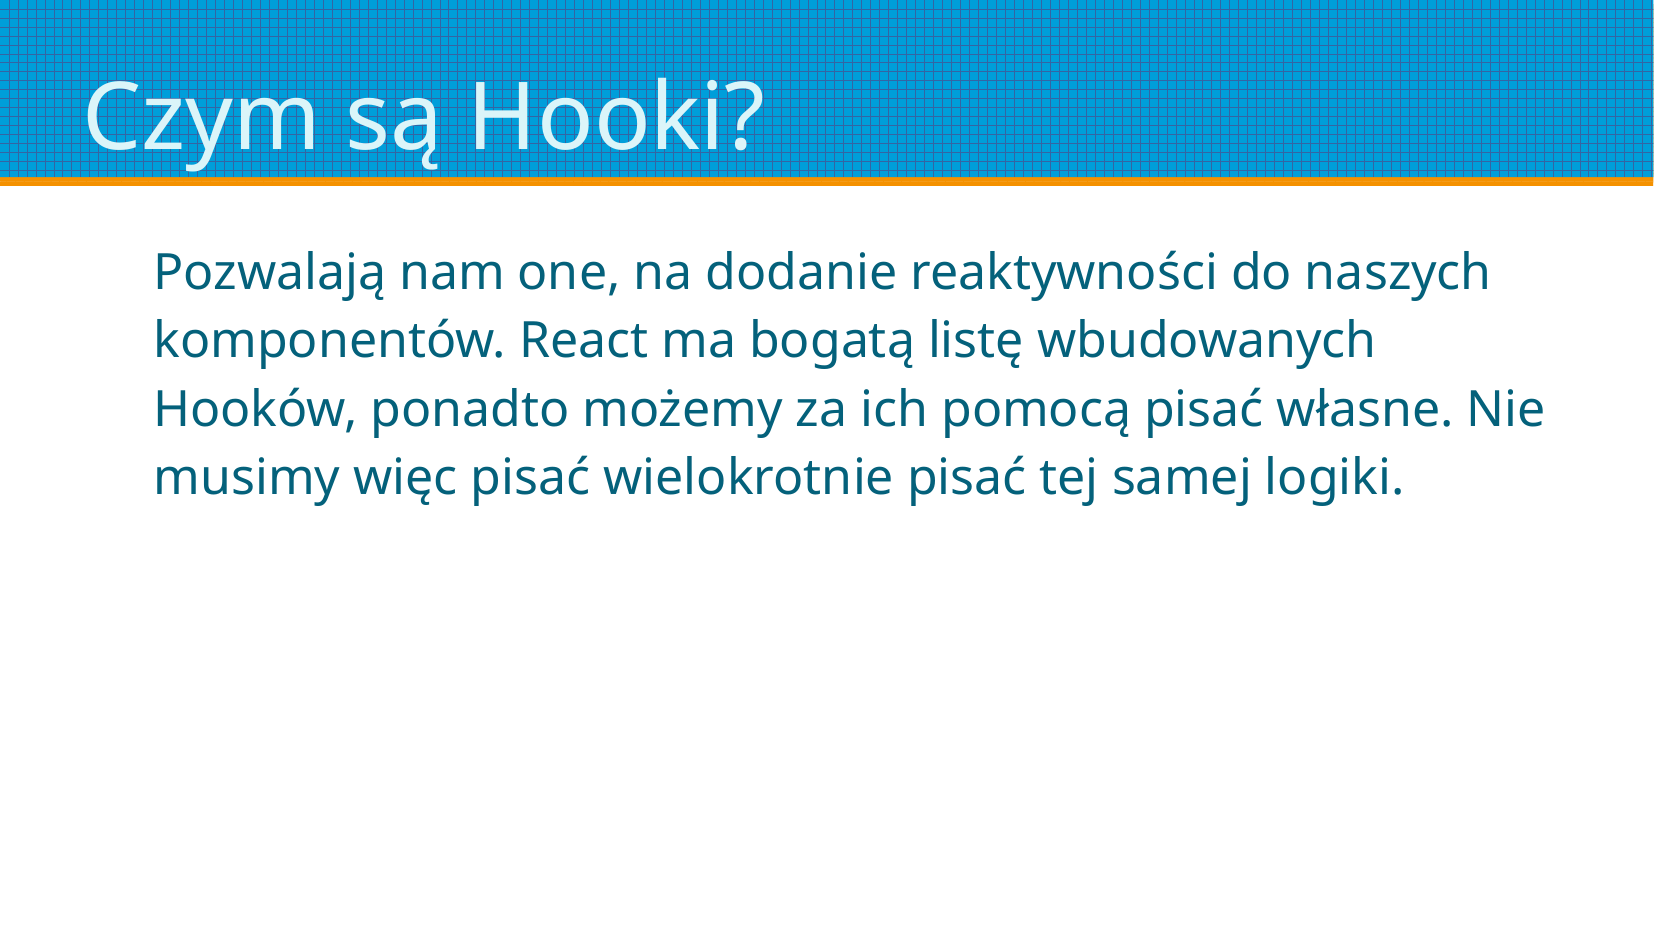

# Czym są Hooki?
Pozwalają nam one, na dodanie reaktywności do naszych komponentów. React ma bogatą listę wbudowanych Hooków, ponadto możemy za ich pomocą pisać własne. Nie musimy więc pisać wielokrotnie pisać tej samej logiki.